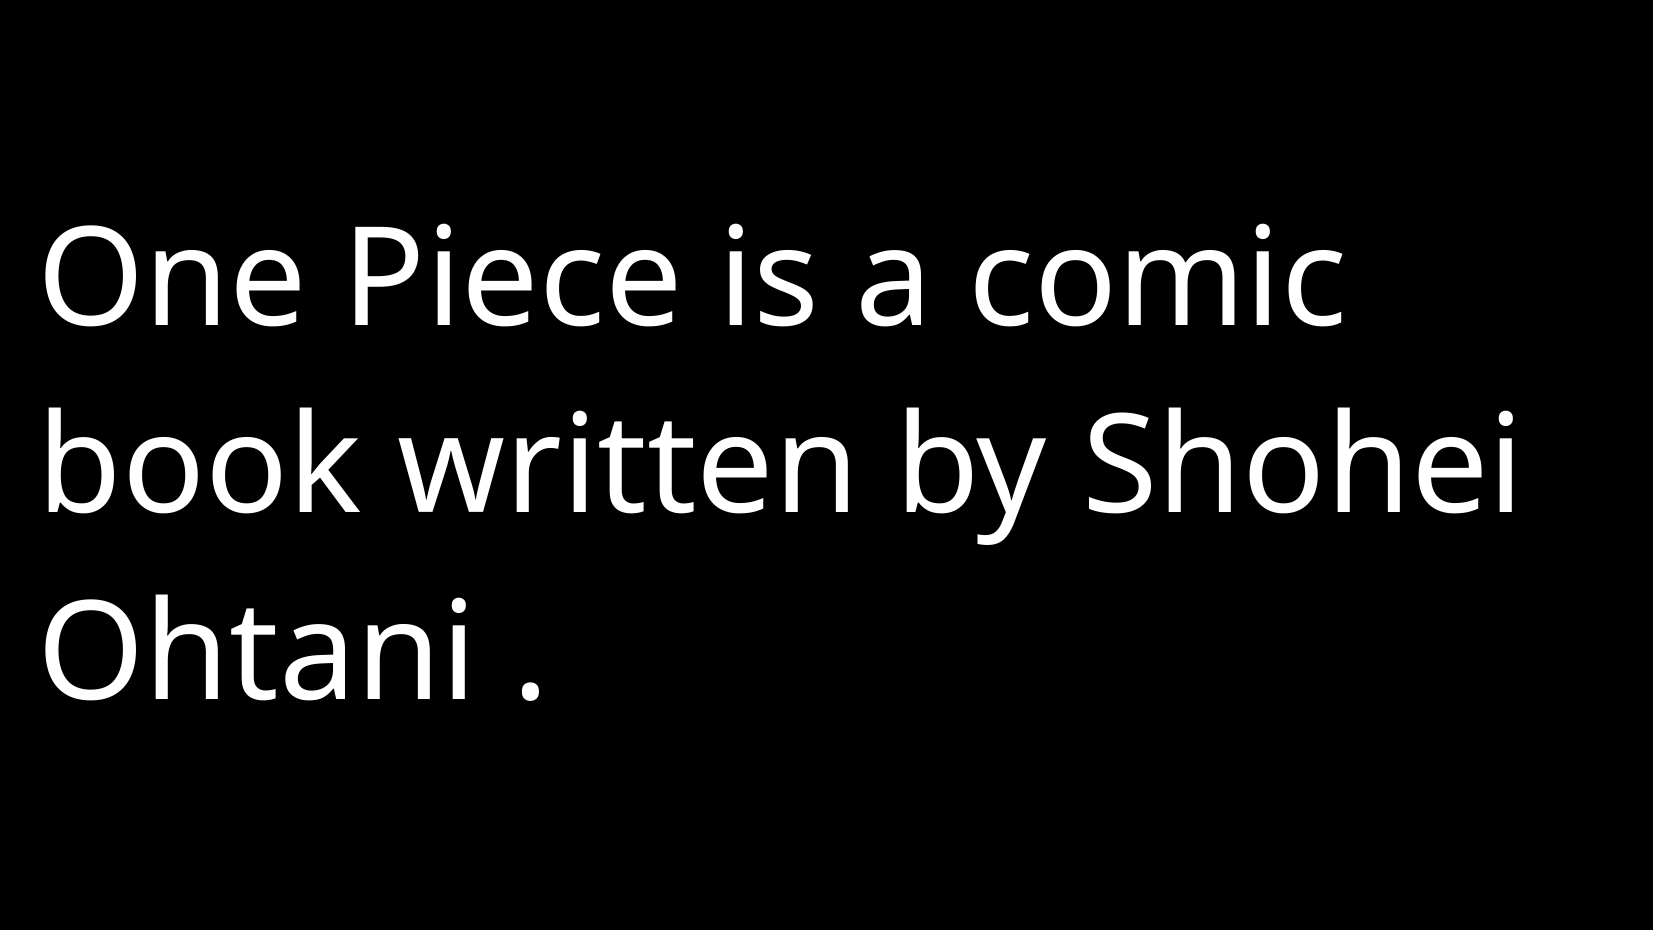

# One Piece is a comic book written by Shohei Ohtani .